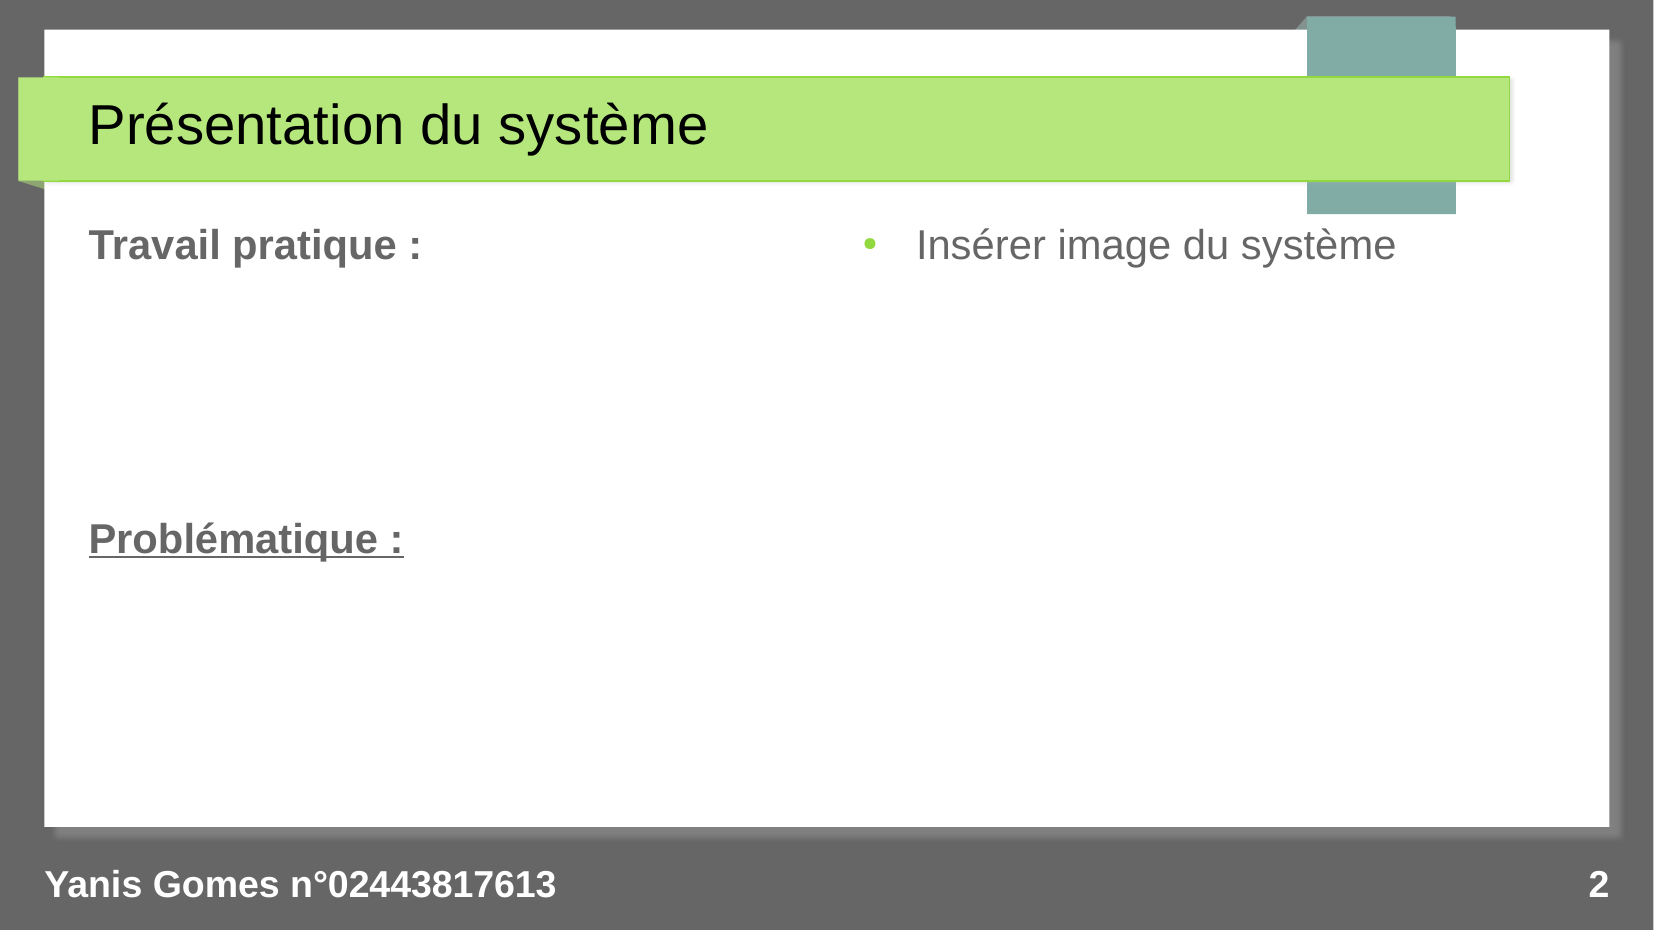

# Présentation du système
Travail pratique :
Insérer image du système
Problématique :
Yanis Gomes n°02443817613